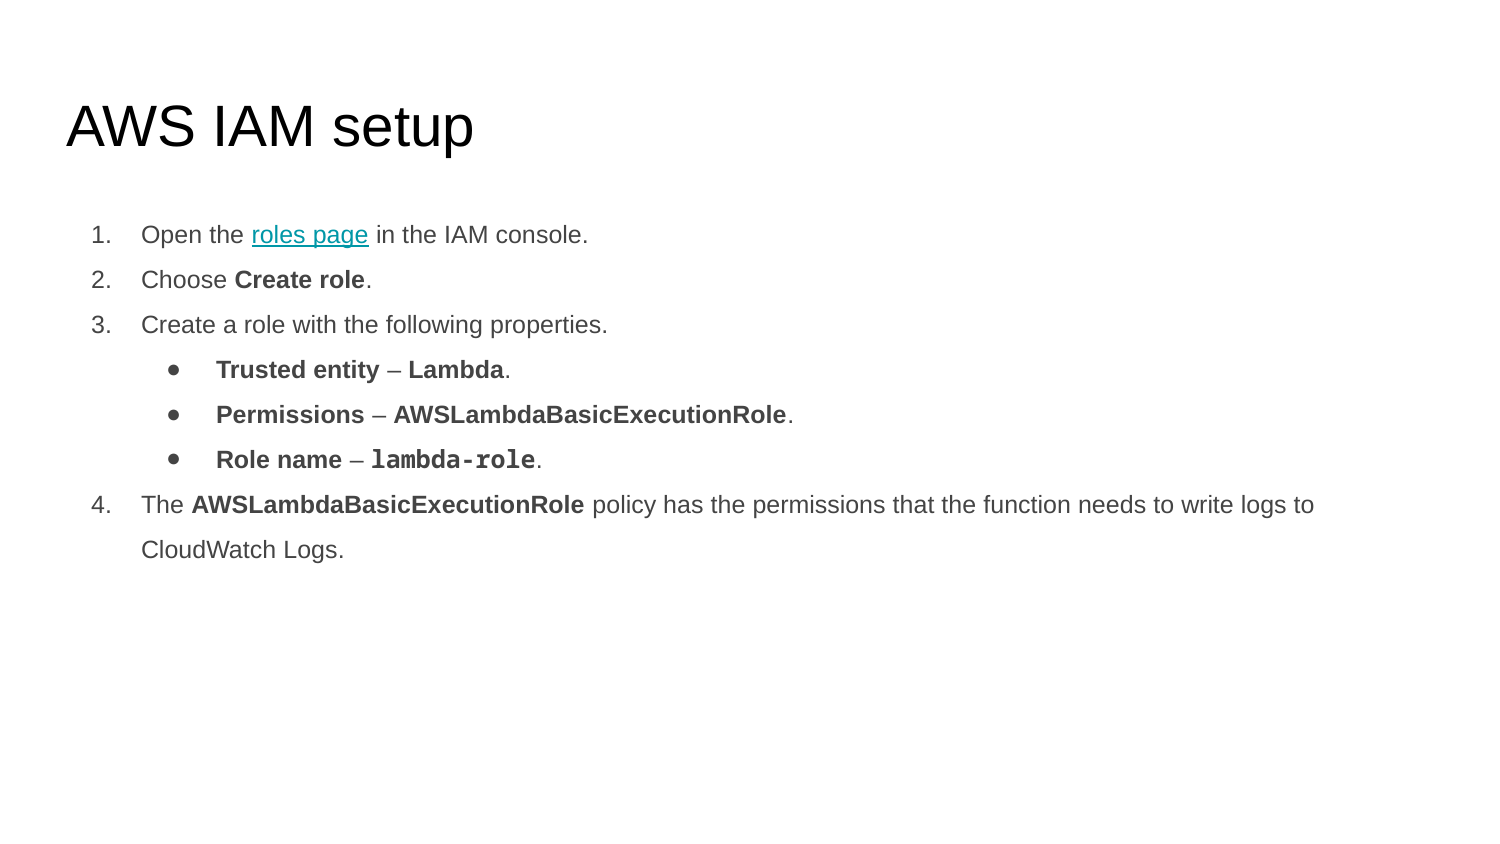

# AWS IAM setup
Open the roles page in the IAM console.
Choose Create role.
Create a role with the following properties.
Trusted entity – Lambda.
Permissions – AWSLambdaBasicExecutionRole.
Role name – lambda-role.
The AWSLambdaBasicExecutionRole policy has the permissions that the function needs to write logs to CloudWatch Logs.